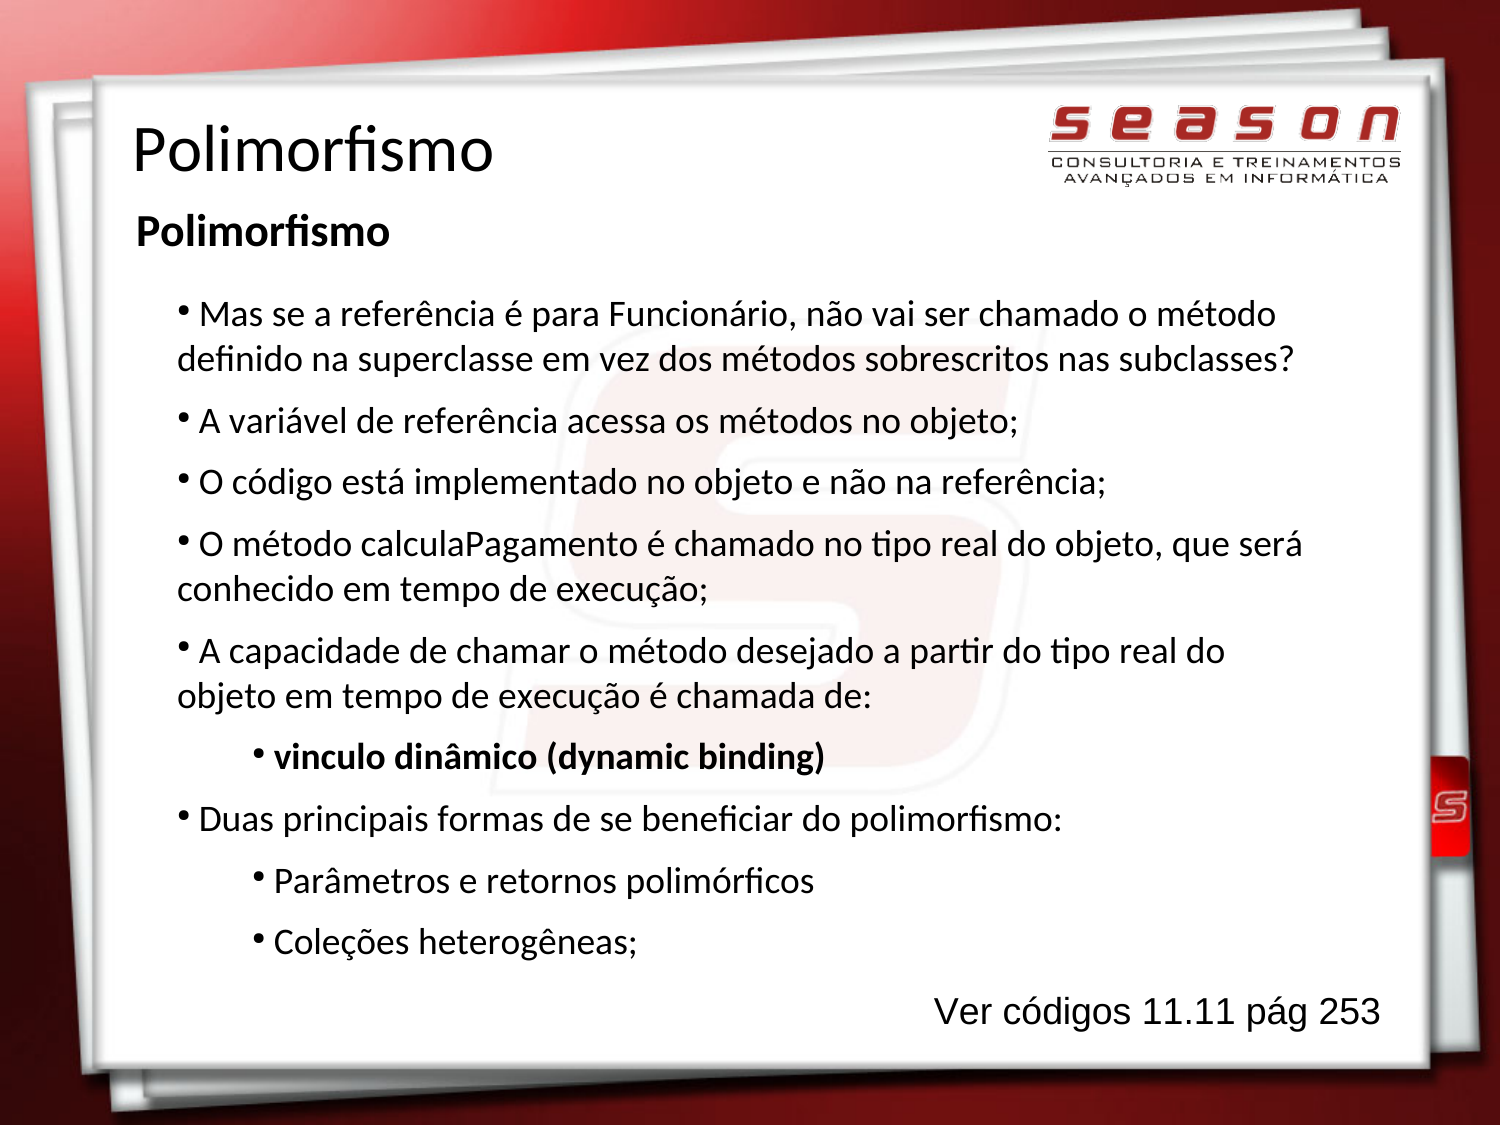

# Polimorfismo
Polimorfismo
 Mas se a referência é para Funcionário, não vai ser chamado o método definido na superclasse em vez dos métodos sobrescritos nas subclasses?
 A variável de referência acessa os métodos no objeto;
 O código está implementado no objeto e não na referência;
 O método calculaPagamento é chamado no tipo real do objeto, que será conhecido em tempo de execução;
 A capacidade de chamar o método desejado a partir do tipo real do objeto em tempo de execução é chamada de:
 vinculo dinâmico (dynamic binding)
 Duas principais formas de se beneficiar do polimorfismo:
 Parâmetros e retornos polimórficos
 Coleções heterogêneas;
Ver códigos 11.11 pág 253